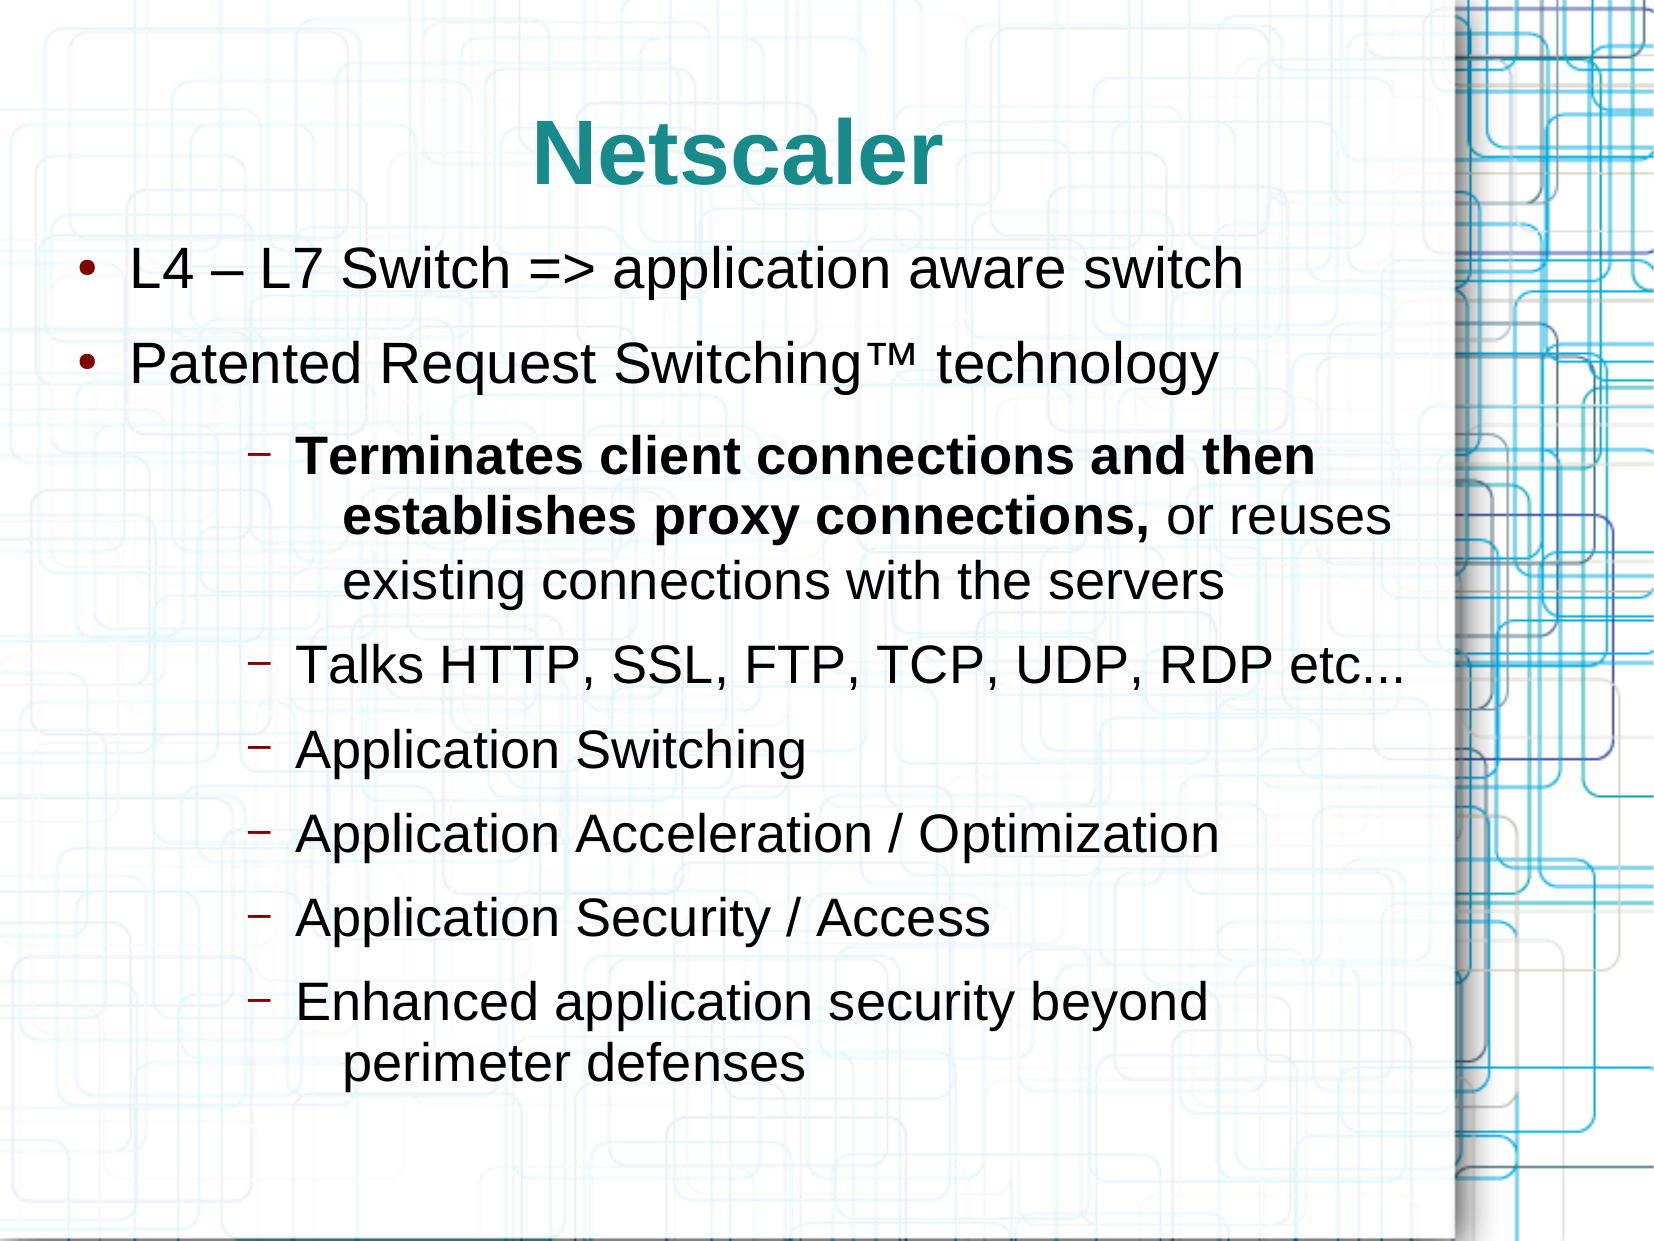

# Netscaler
L4 – L7 Switch => application aware switch
Patented Request Switching™ technology
Terminates client connections and then establishes proxy connections, or reuses existing connections with the servers
Talks HTTP, SSL, FTP, TCP, UDP, RDP etc...
Application Switching
Application Acceleration / Optimization
Application Security / Access
Enhanced application security beyond perimeter defenses